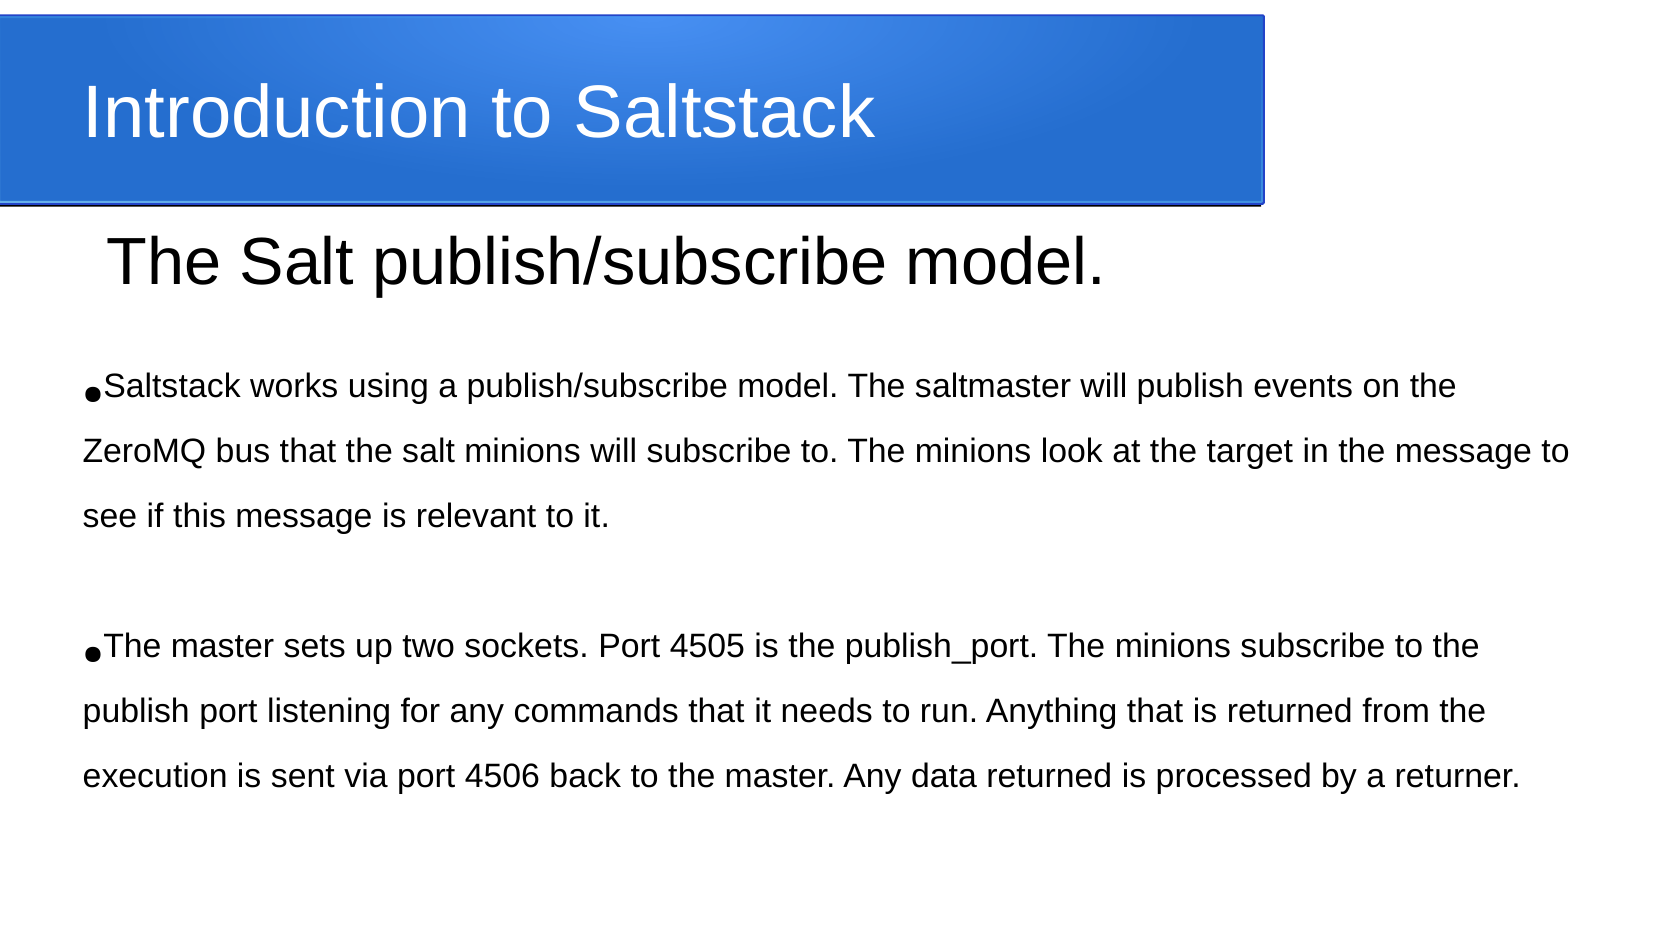

# Introduction to Saltstack
The Salt publish/subscribe model.
Saltstack works using a publish/subscribe model. The saltmaster will publish events on the ZeroMQ bus that the salt minions will subscribe to. The minions look at the target in the message to see if this message is relevant to it.
The master sets up two sockets. Port 4505 is the publish_port. The minions subscribe to the publish port listening for any commands that it needs to run. Anything that is returned from the execution is sent via port 4506 back to the master. Any data returned is processed by a returner.